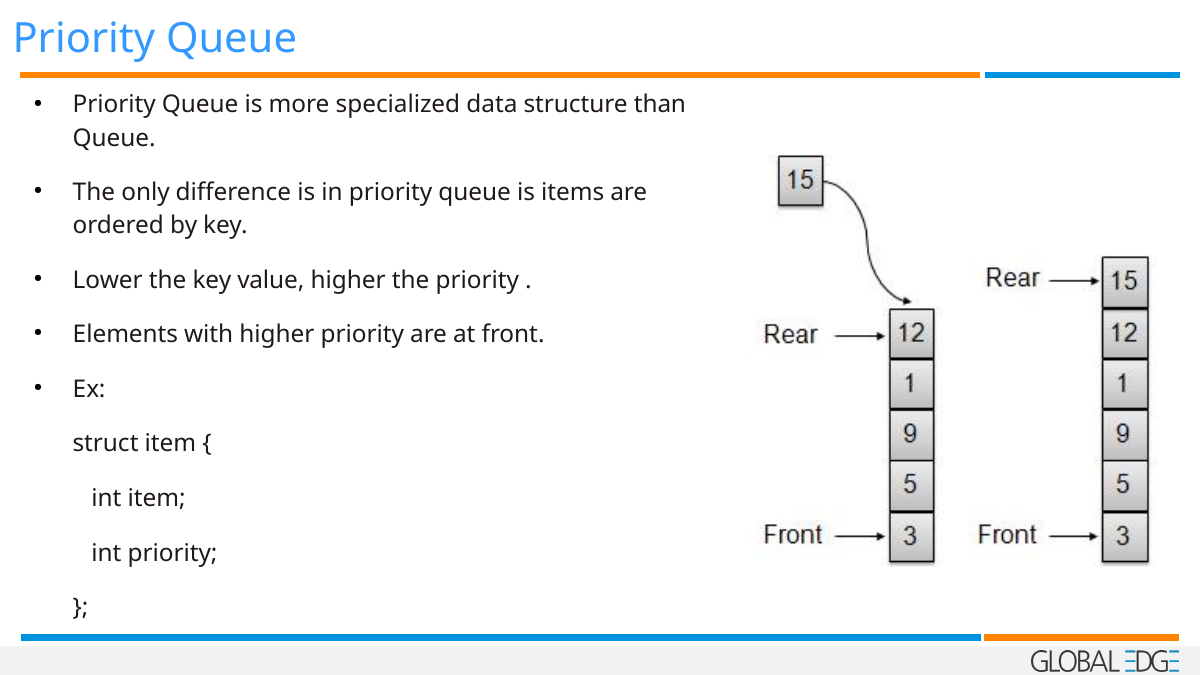

# Priority Queue
Priority Queue is more specialized data structure than Queue.
The only difference is in priority queue is items are ordered by key.
Lower the key value, higher the priority .
Elements with higher priority are at front.
Ex:
struct item {
 int item;
 int priority;
};